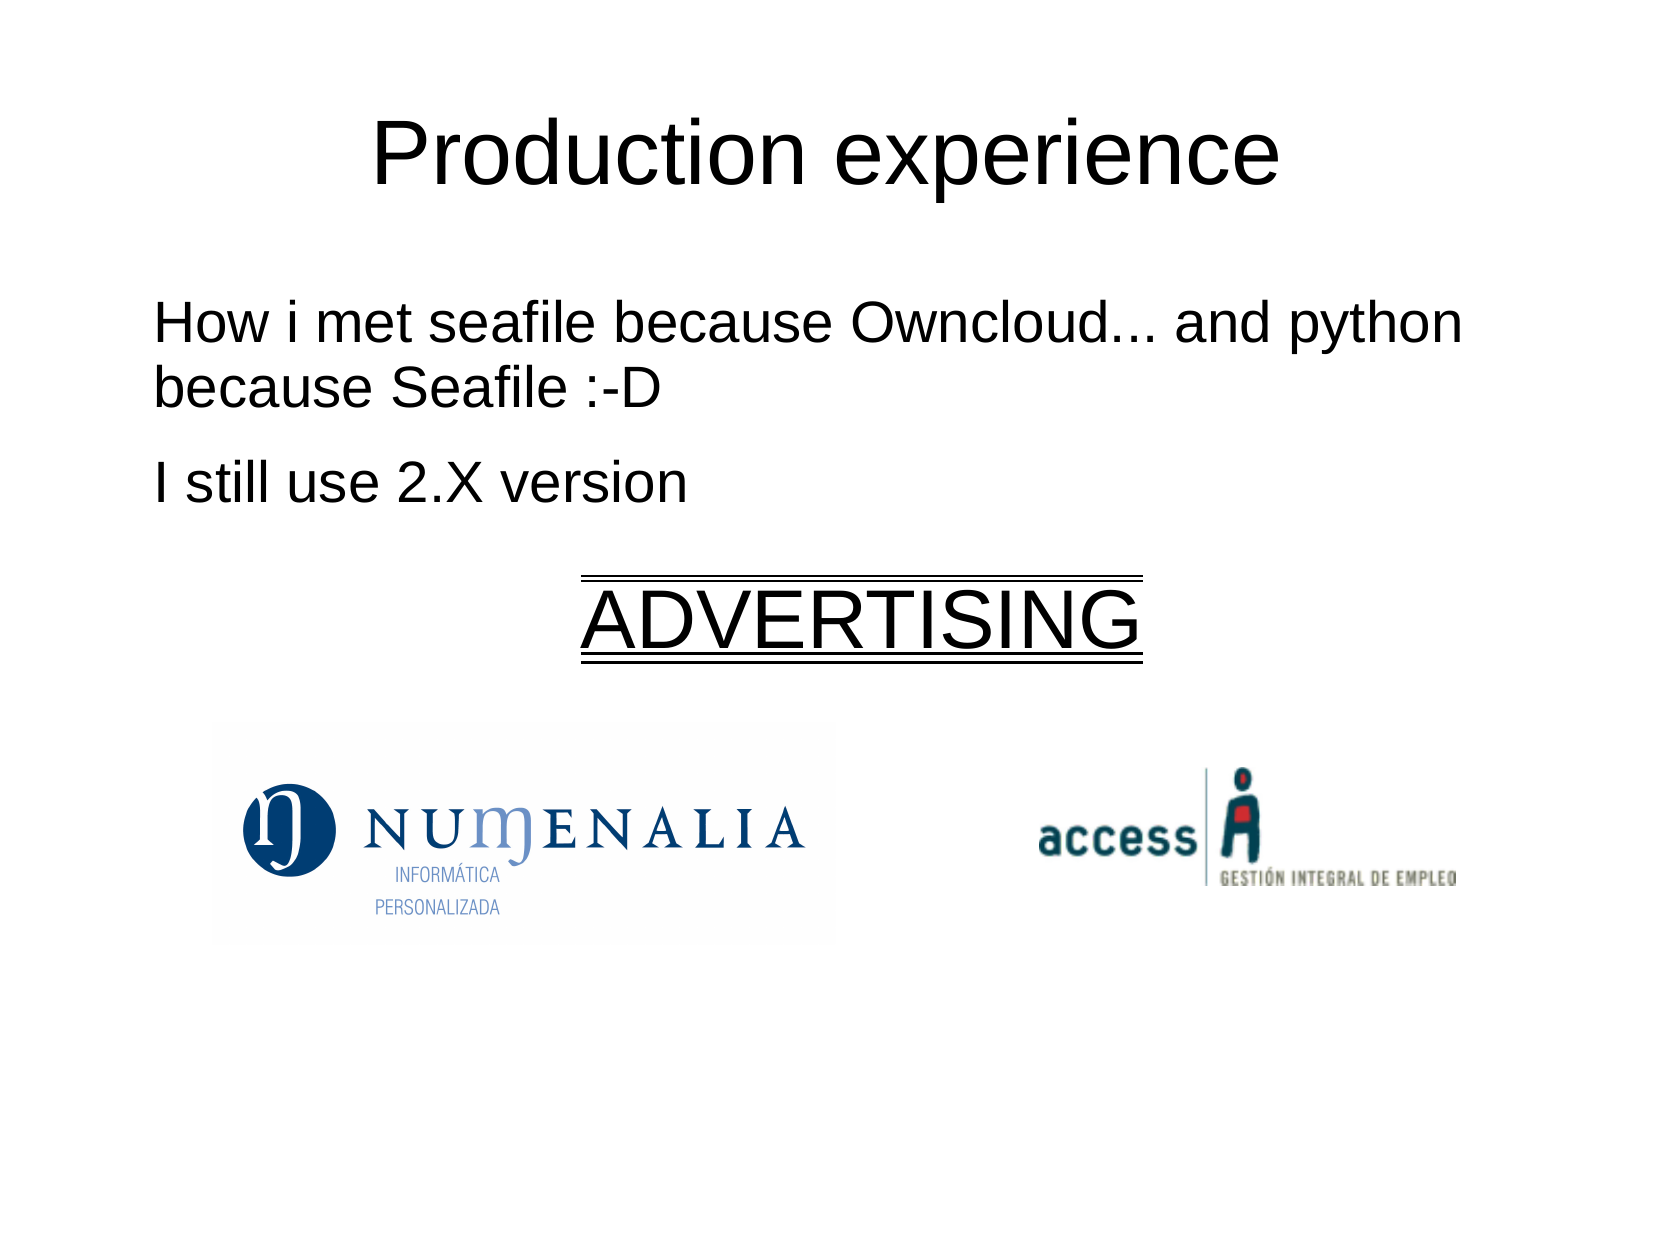

# Production experience
How i met seafile because Owncloud... and python because Seafile :-D
I still use 2.X version
ADVERTISING